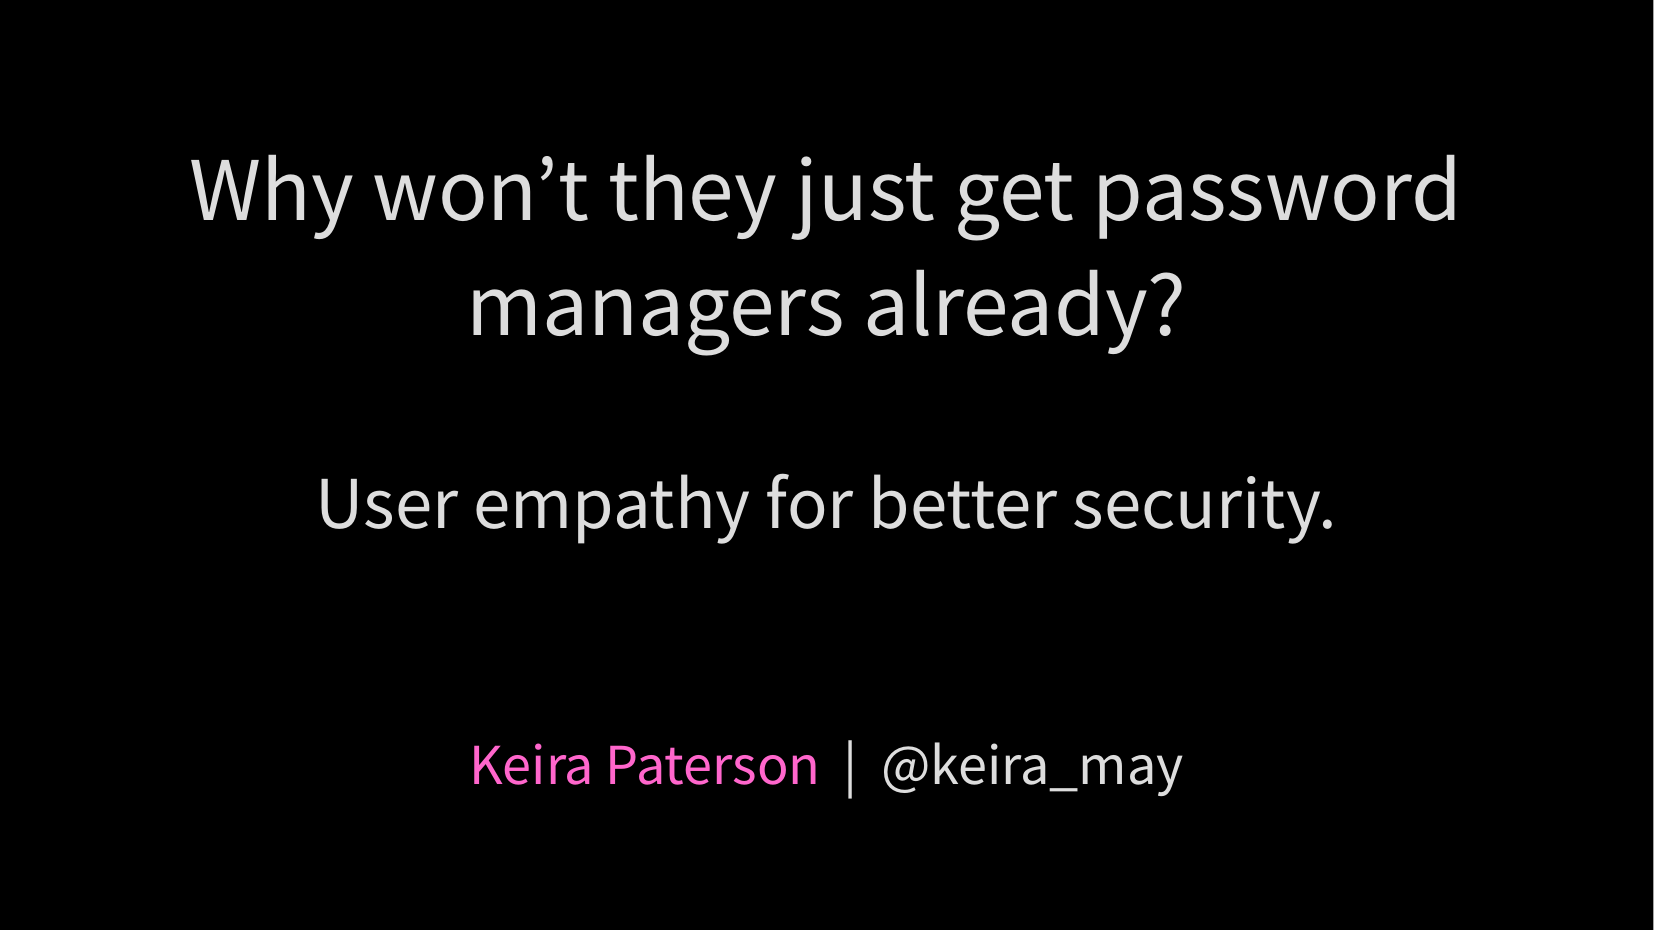

# Why won’t they just get password managers already? User empathy for better security. Keira Paterson | @keira_may